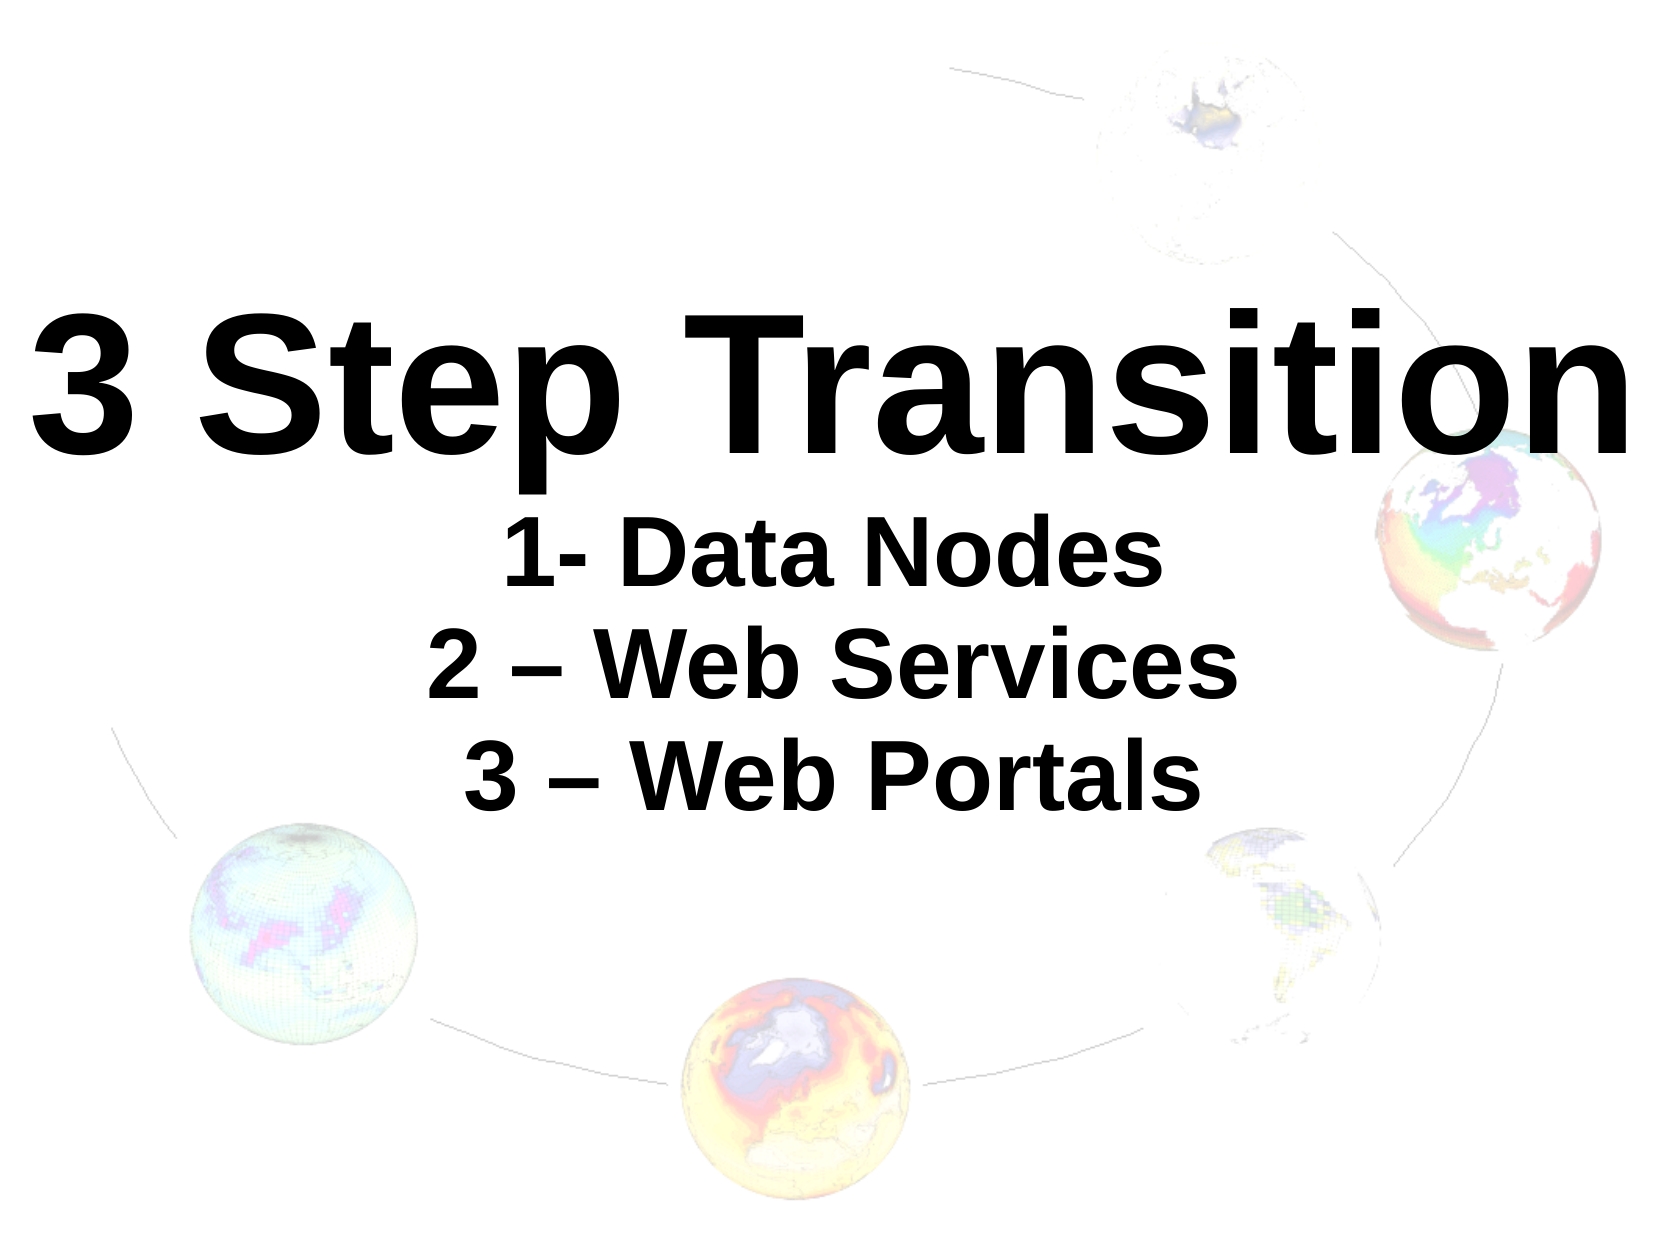

# 3 Step Transition 1- Data Nodes 2 – Web Services 3 – Web Portals